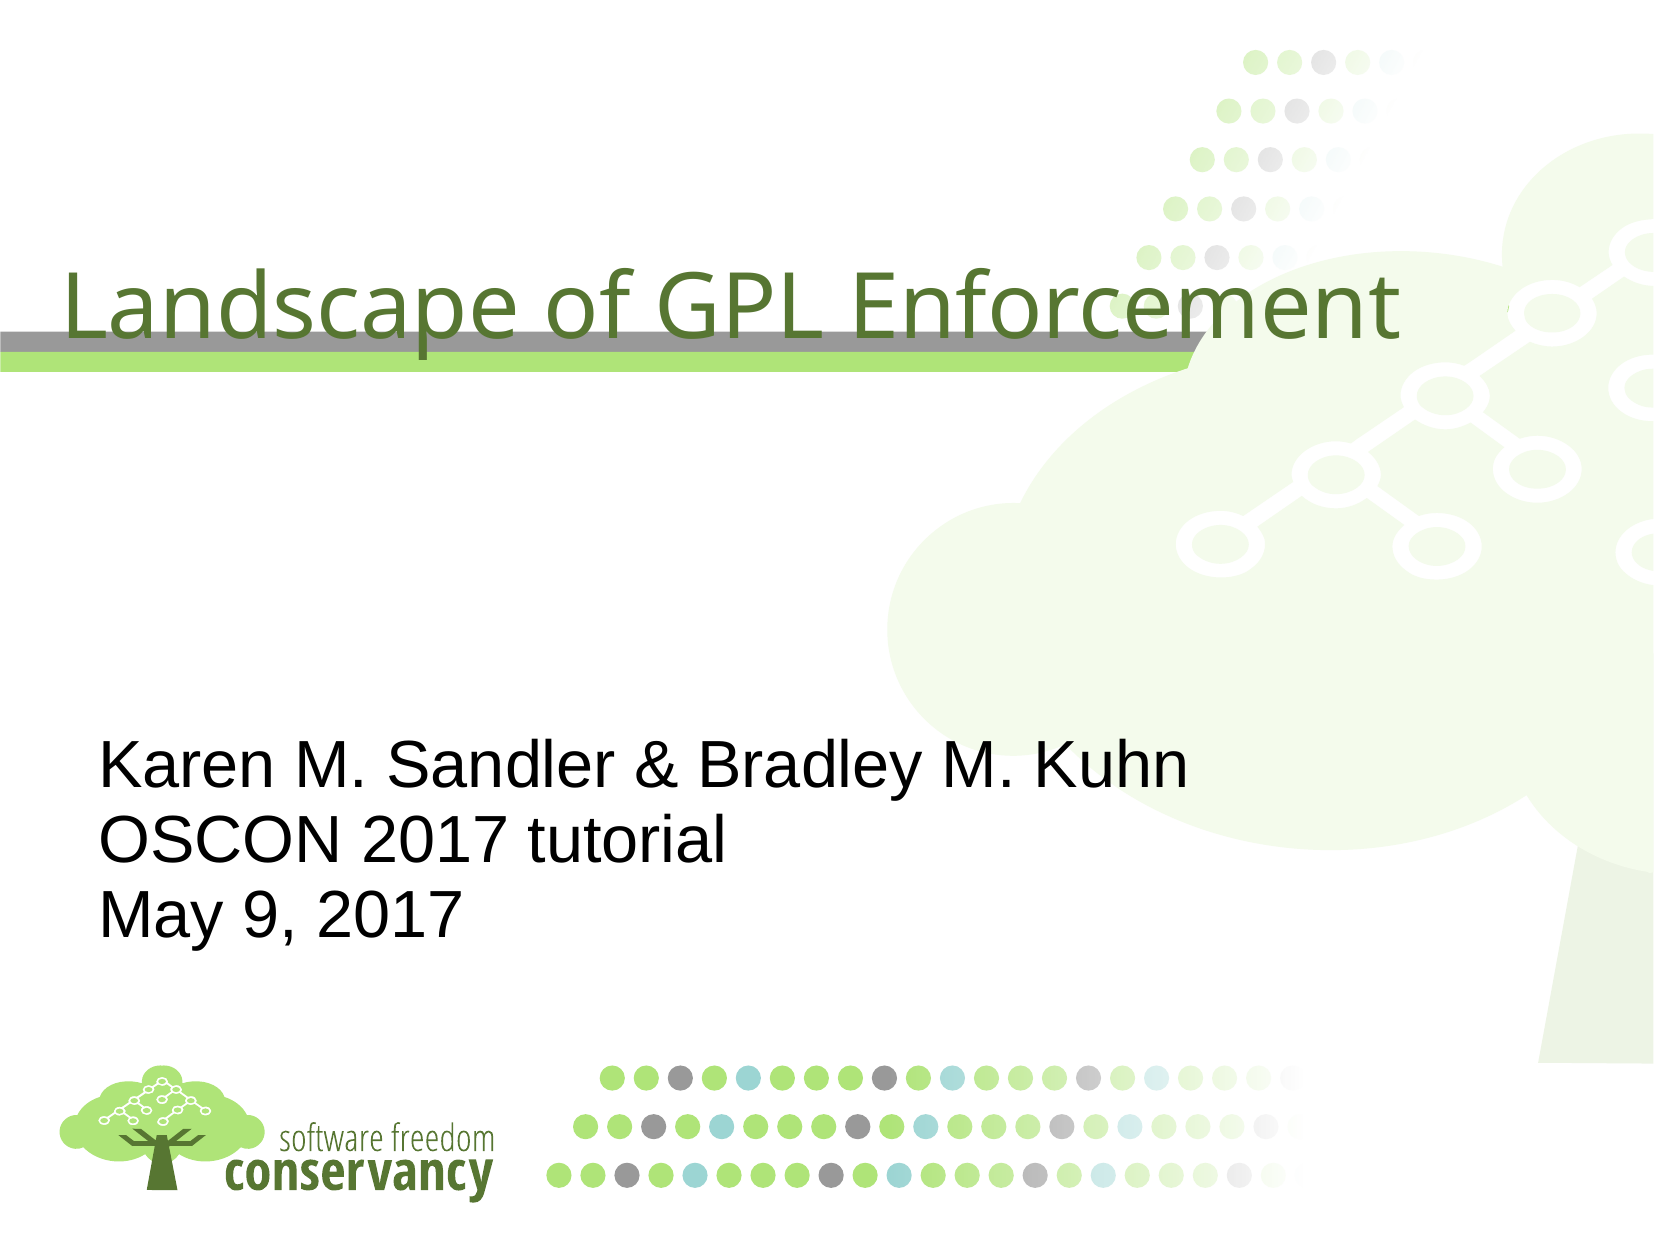

# Landscape of GPL Enforcement
Karen M. Sandler & Bradley M. Kuhn
OSCON 2017 tutorial
May 9, 2017